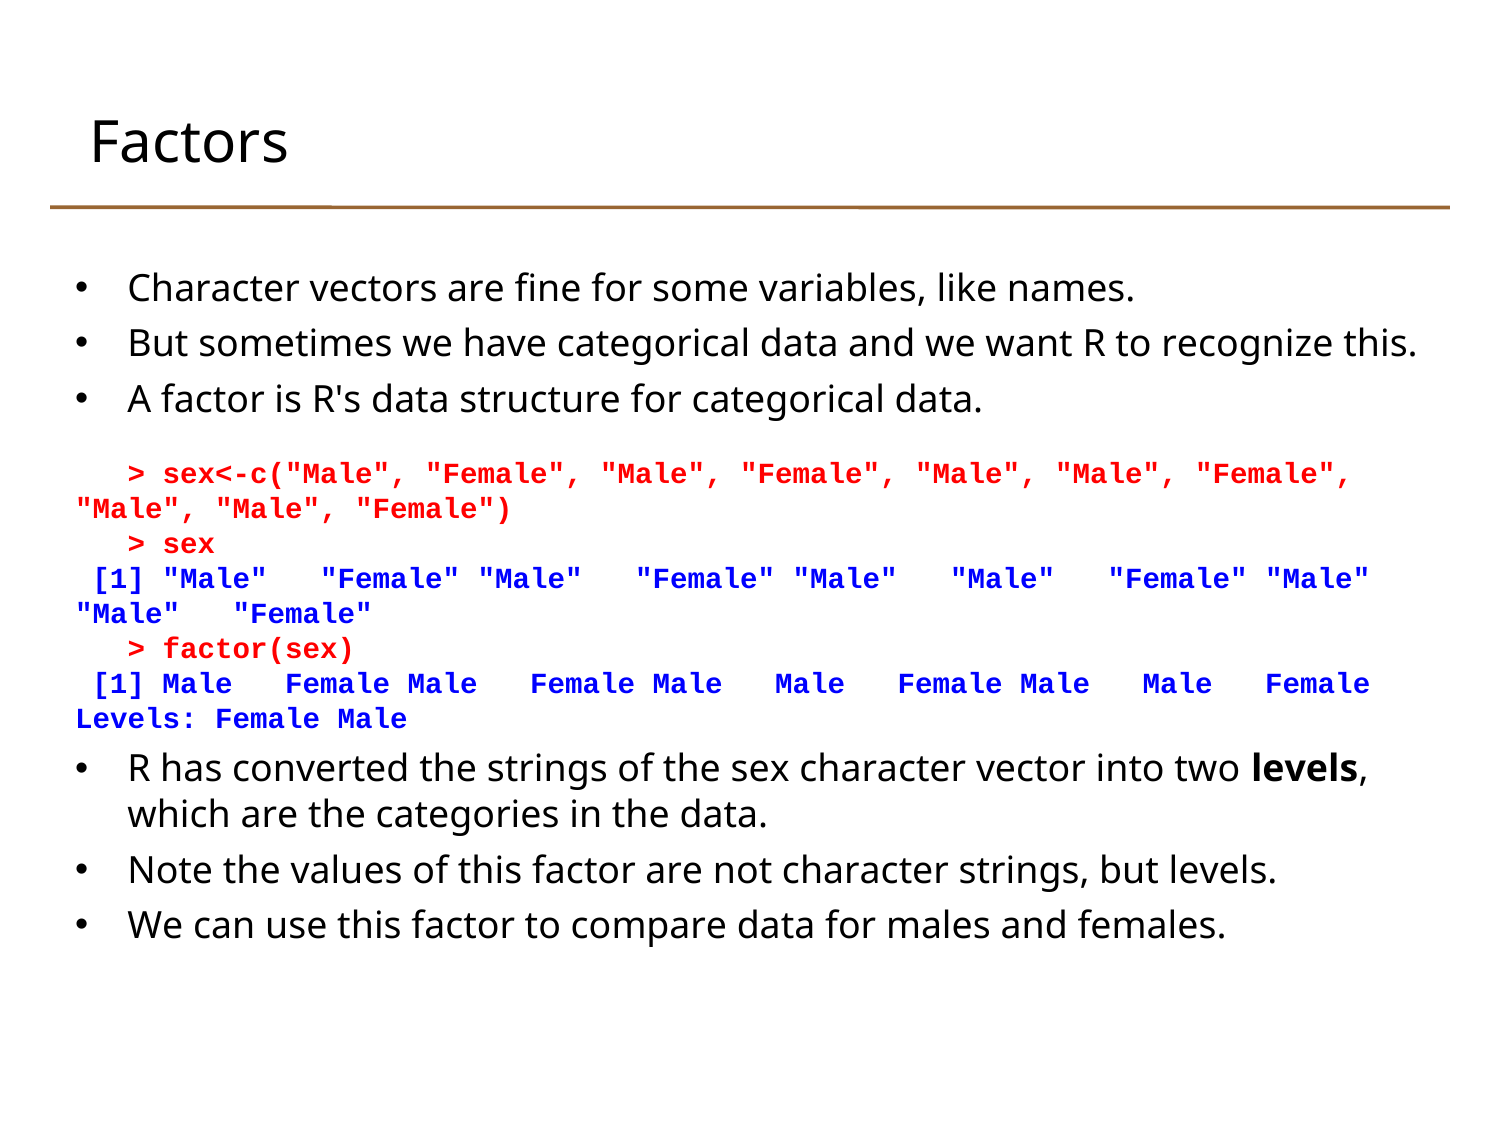

Factors
Character vectors are fine for some variables, like names.
But sometimes we have categorical data and we want R to recognize this.
A factor is R's data structure for categorical data.
 > sex<-c("Male", "Female", "Male", "Female", "Male", "Male", "Female", "Male", "Male", "Female")
 > sex
 [1] "Male" "Female" "Male" "Female" "Male" "Male" "Female" "Male" "Male" "Female"
 > factor(sex)
 [1] Male Female Male Female Male Male Female Male Male Female
Levels: Female Male
R has converted the strings of the sex character vector into two levels, which are the categories in the data.
Note the values of this factor are not character strings, but levels.
We can use this factor to compare data for males and females.